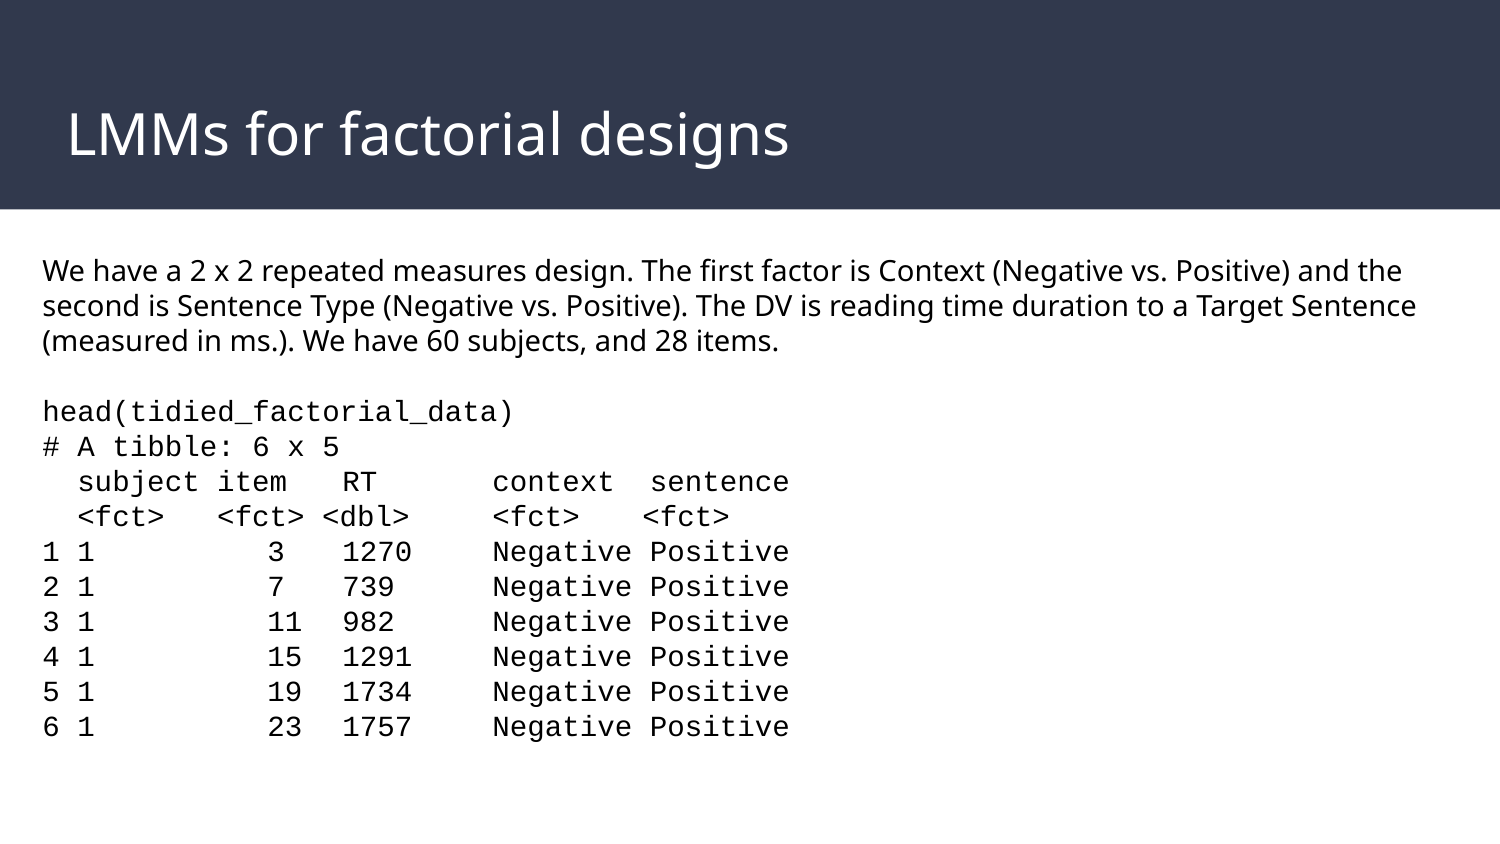

# LMMs for factorial designs
We have a 2 x 2 repeated measures design. The first factor is Context (Negative vs. Positive) and the second is Sentence Type (Negative vs. Positive). The DV is reading time duration to a Target Sentence (measured in ms.). We have 60 subjects, and 28 items.
head(tidied_factorial_data)
# A tibble: 6 x 5
 subject item 	RT 		context sentence
 <fct> <fct> <dbl>	 	<fct>	<fct>
1 1 		3 	1270		Negative Positive
2 1 		7 	739 		Negative Positive
3 1 		11 	982 		Negative Positive
4 1 		15 	1291		Negative Positive
5 1 		19 	1734 	Negative Positive
6 1 		23 	1757 	Negative Positive